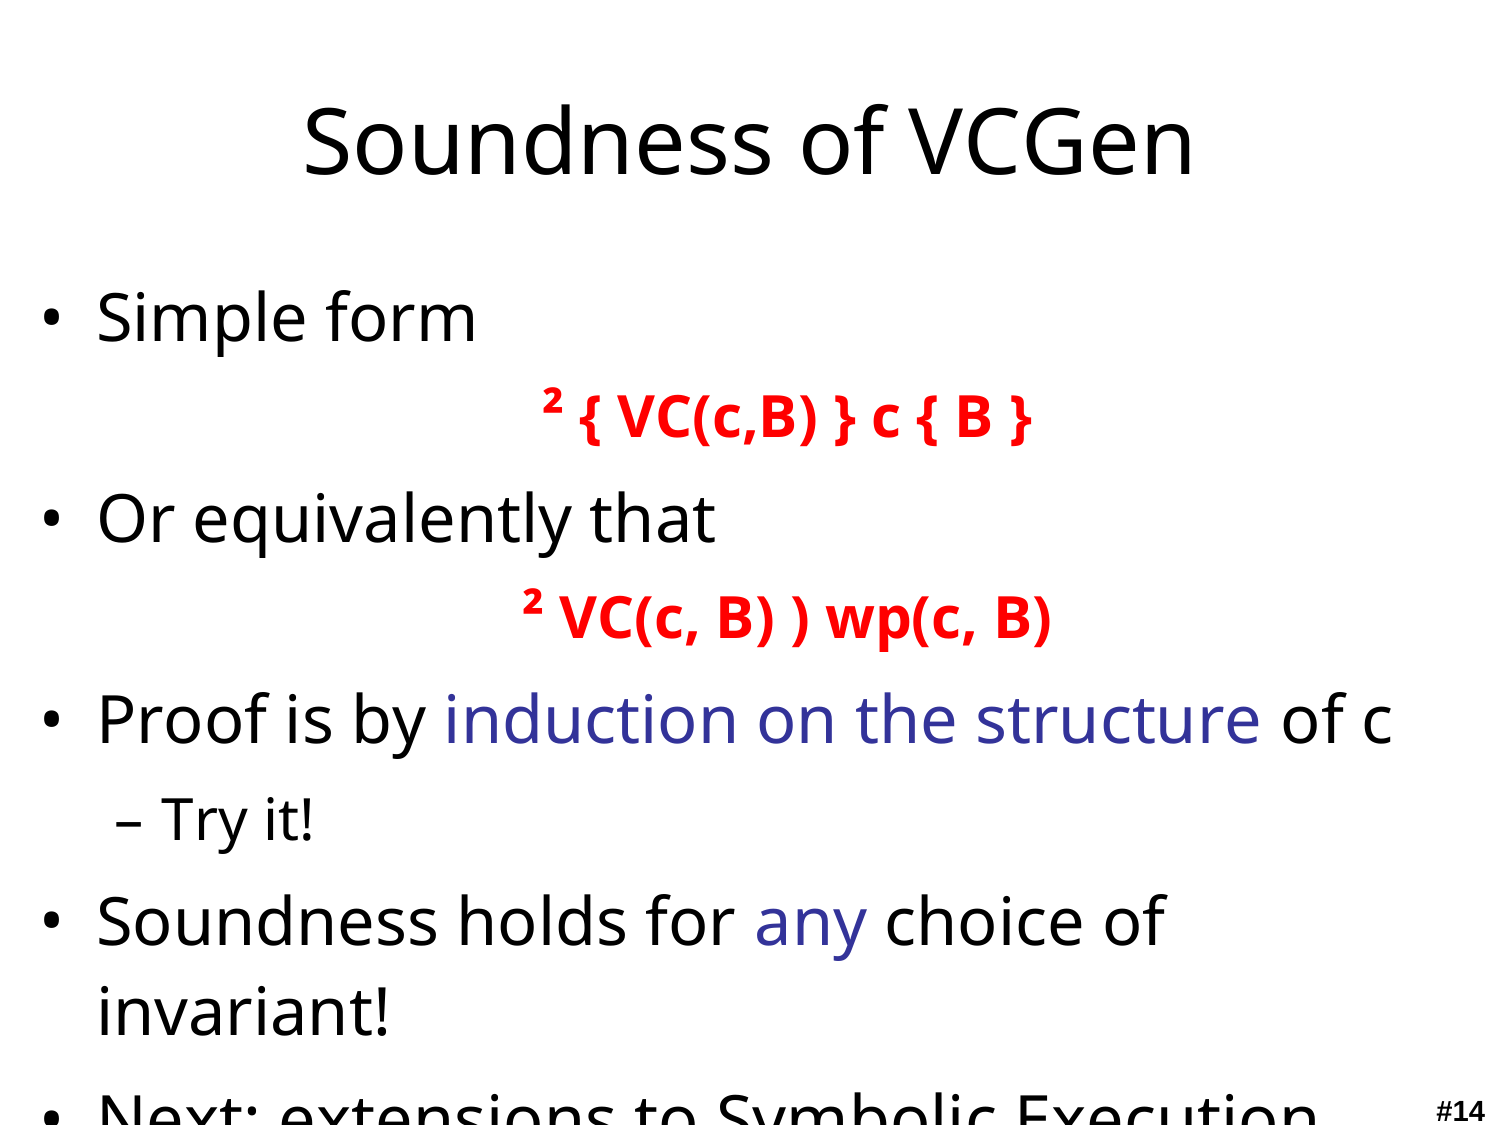

# Soundness of VCGen
Simple form
² { VC(c,B) } c { B }
Or equivalently that
² VC(c, B) ) wp(c, B)
Proof is by induction on the structure of c
Try it!
Soundness holds for any choice of invariant!
Next: extensions to Symbolic Execution
14